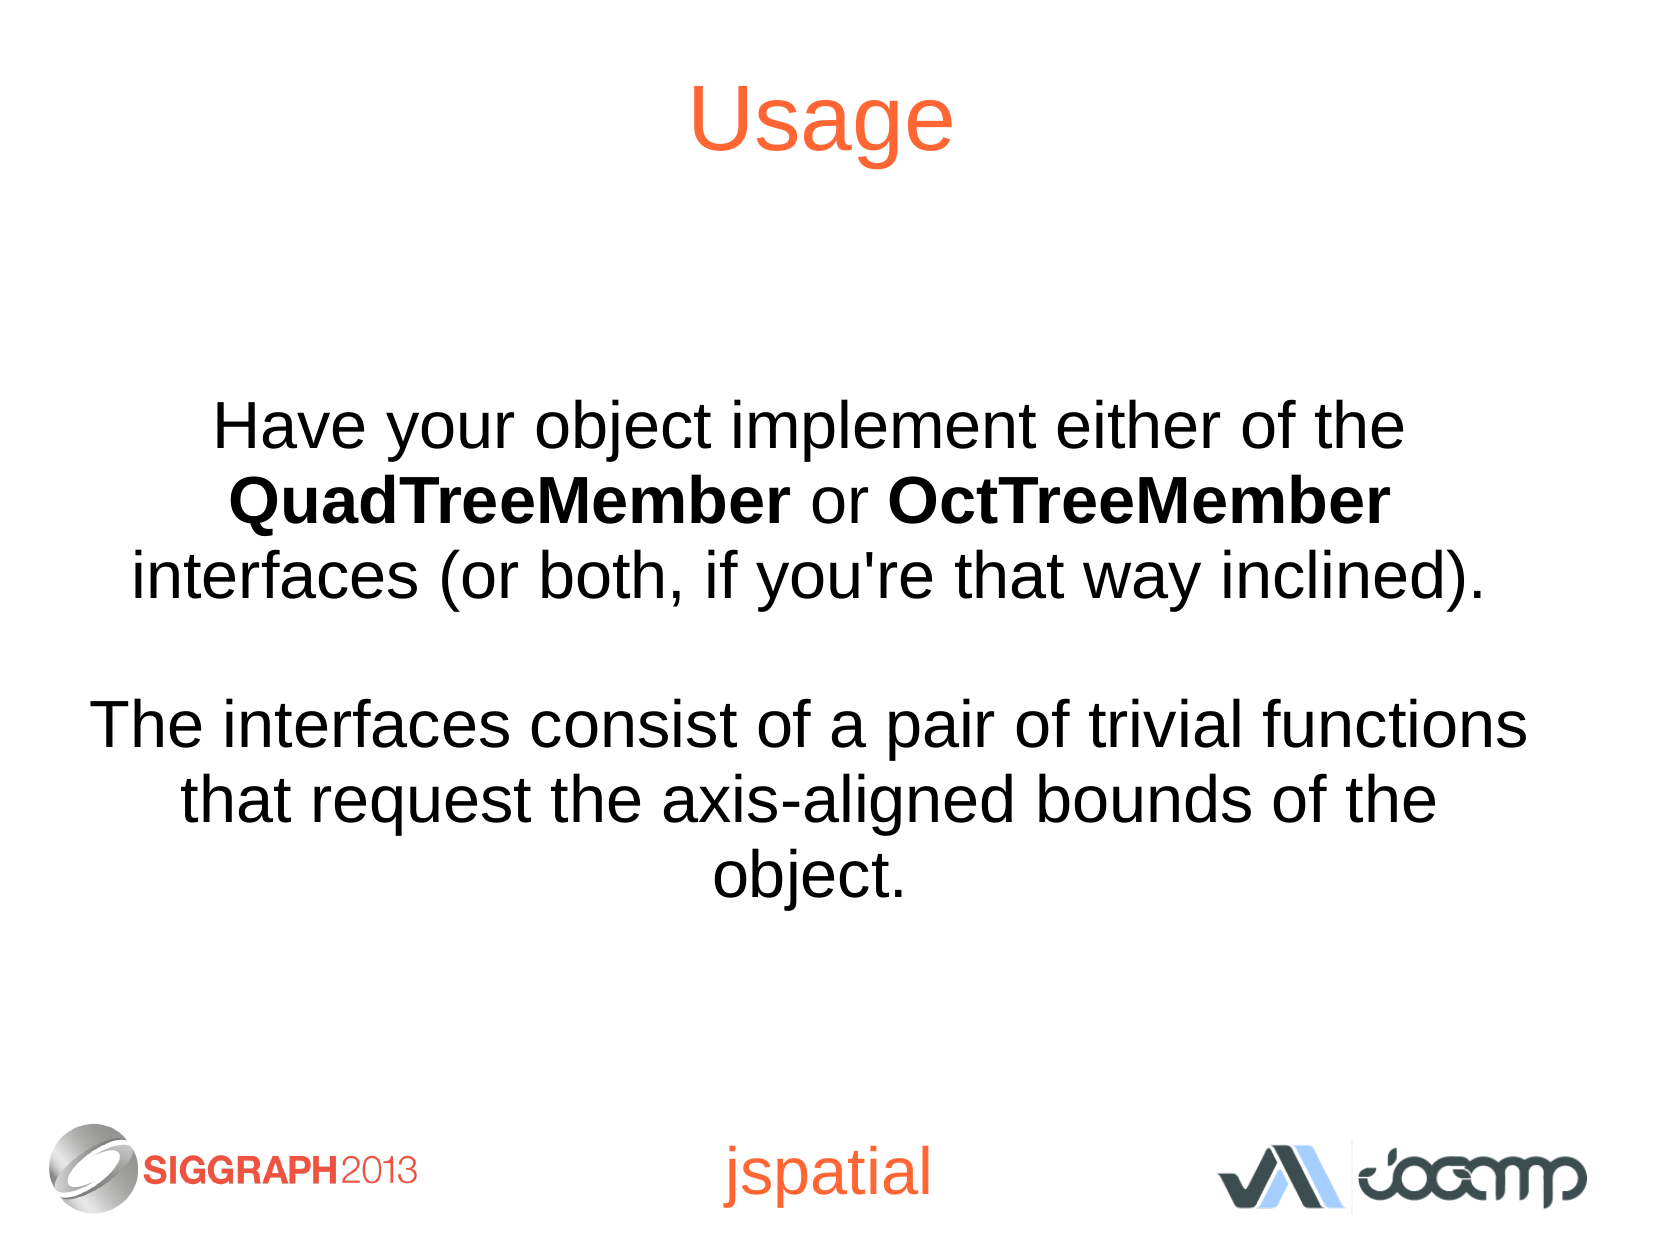

# Usage
Have your object implement either of the QuadTreeMember or OctTreeMember interfaces (or both, if you're that way inclined).
The interfaces consist of a pair of trivial functions that request the axis-aligned bounds of the object.
jspatial